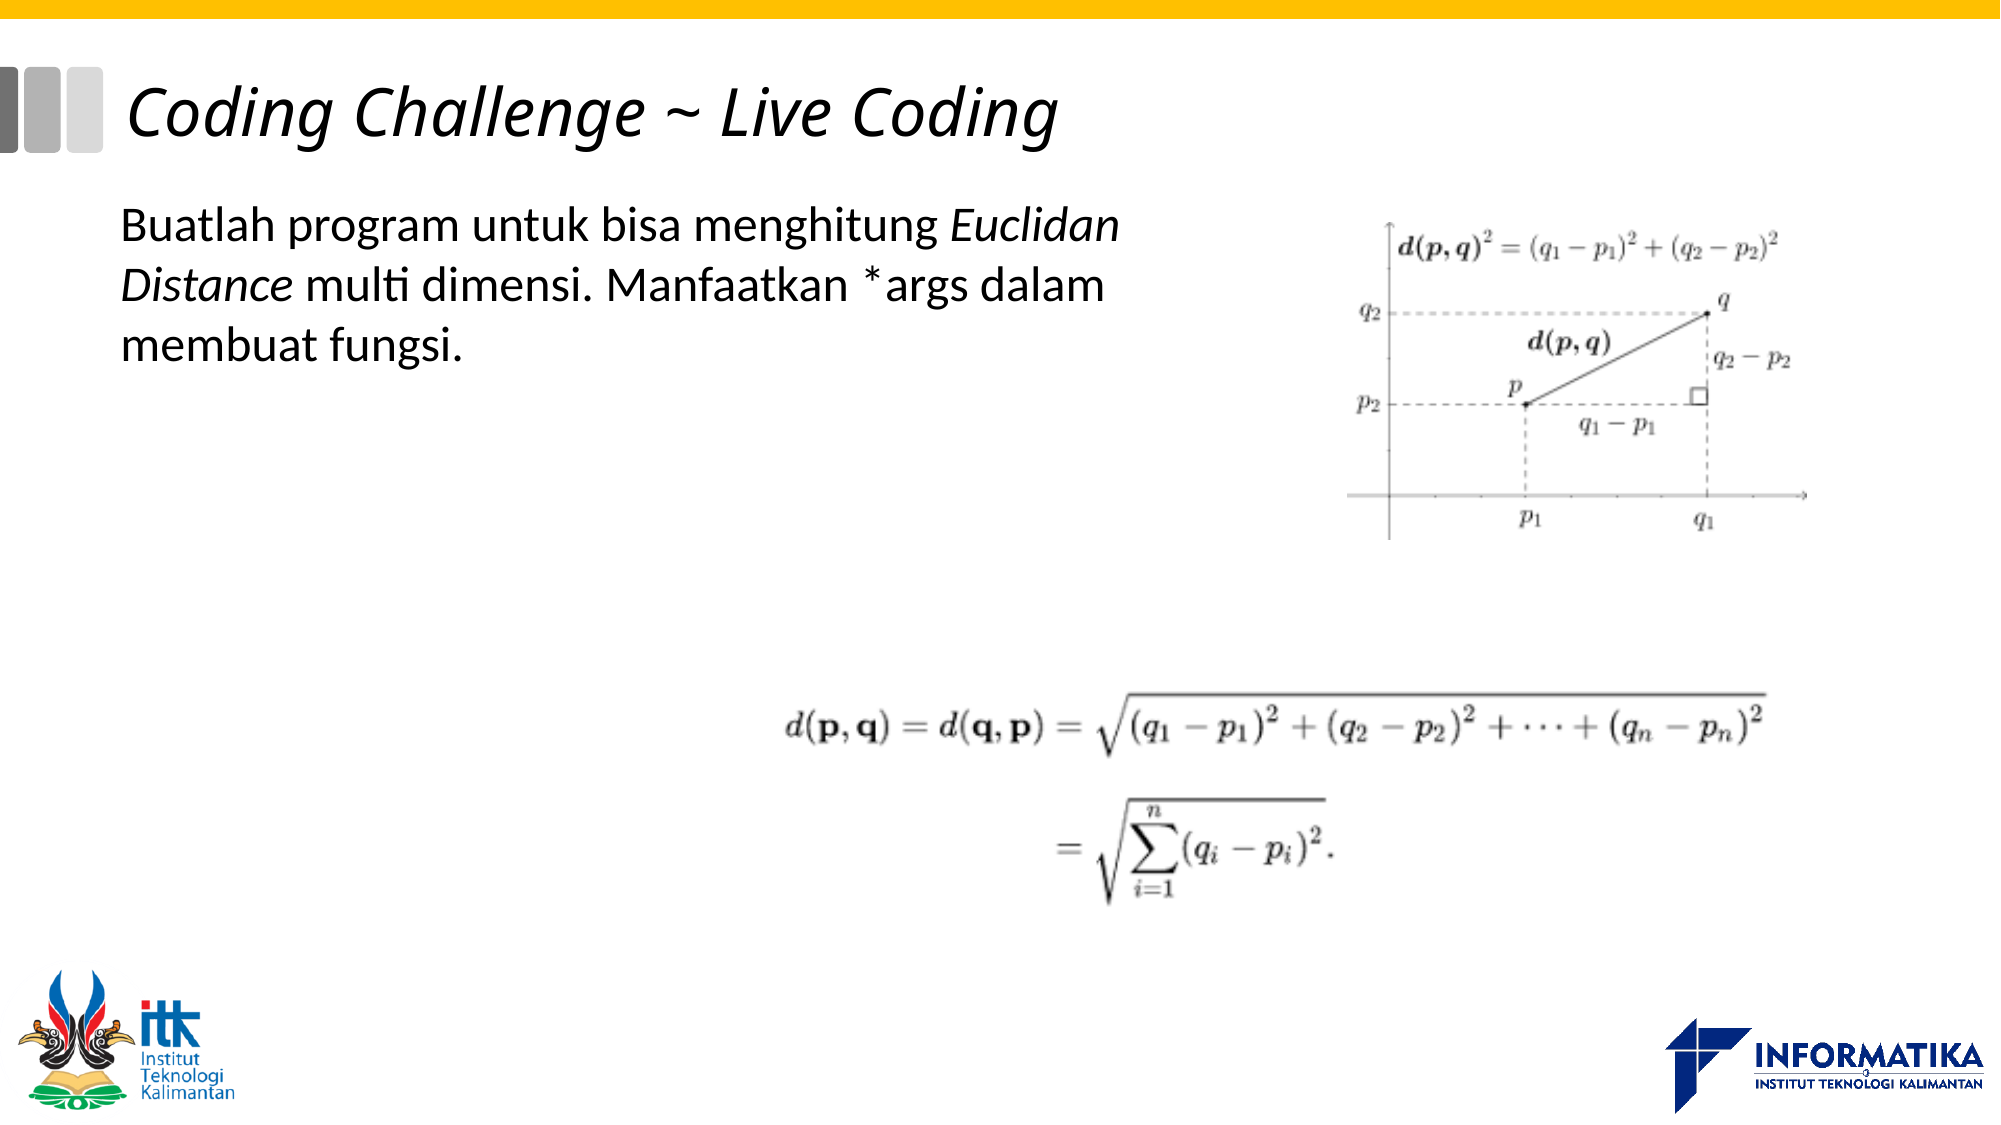

# Coding Challenge ~ Live Coding
Buatlah program untuk bisa menghitung Euclidan Distance multi dimensi. Manfaatkan *args dalam membuat fungsi.